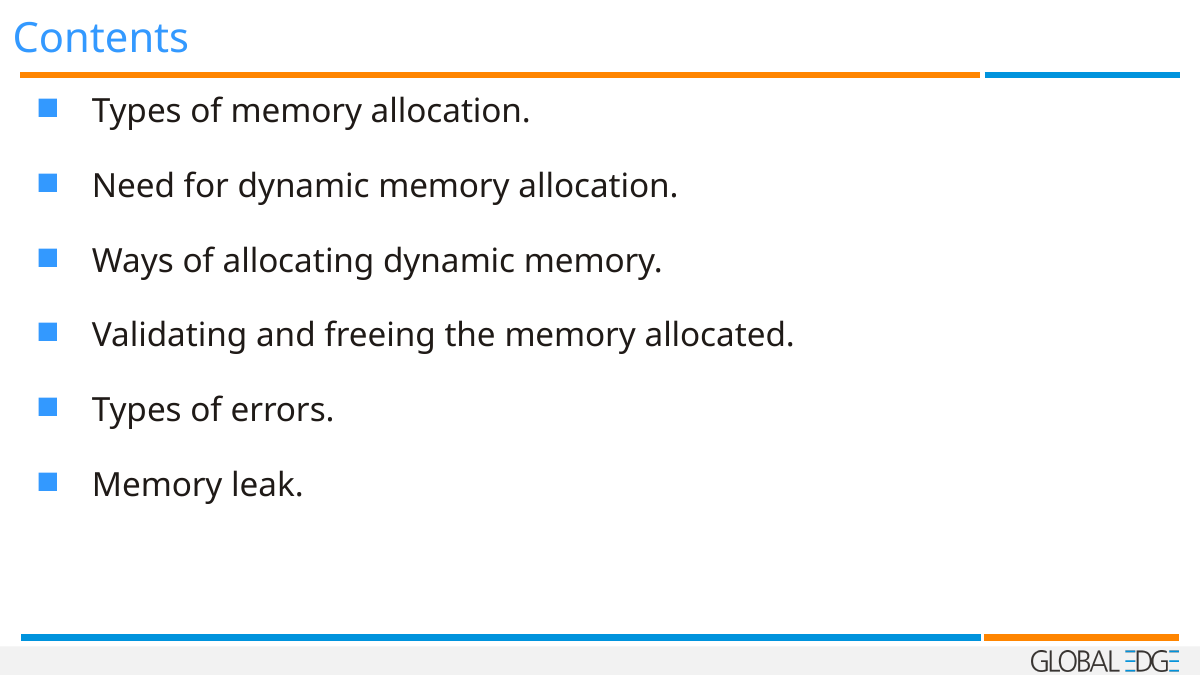

# Contents
Types of memory allocation.
Need for dynamic memory allocation.
Ways of allocating dynamic memory.
Validating and freeing the memory allocated.
Types of errors.
Memory leak.